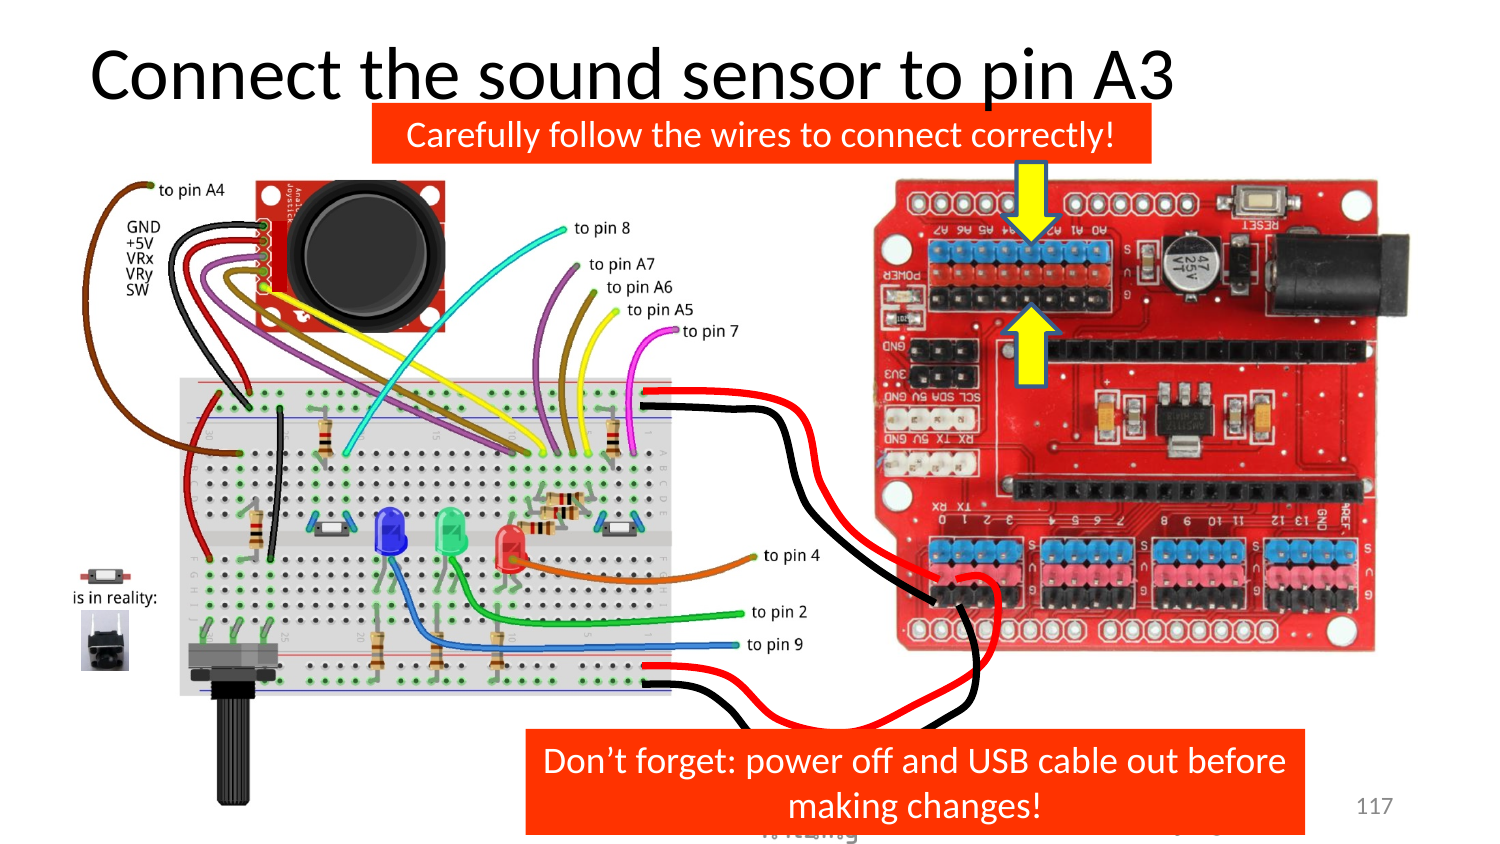

# Connect the sound sensor to pin A3
Carefully follow the wires to connect correctly!
Don’t forget: power off and USB cable out before making changes!
116